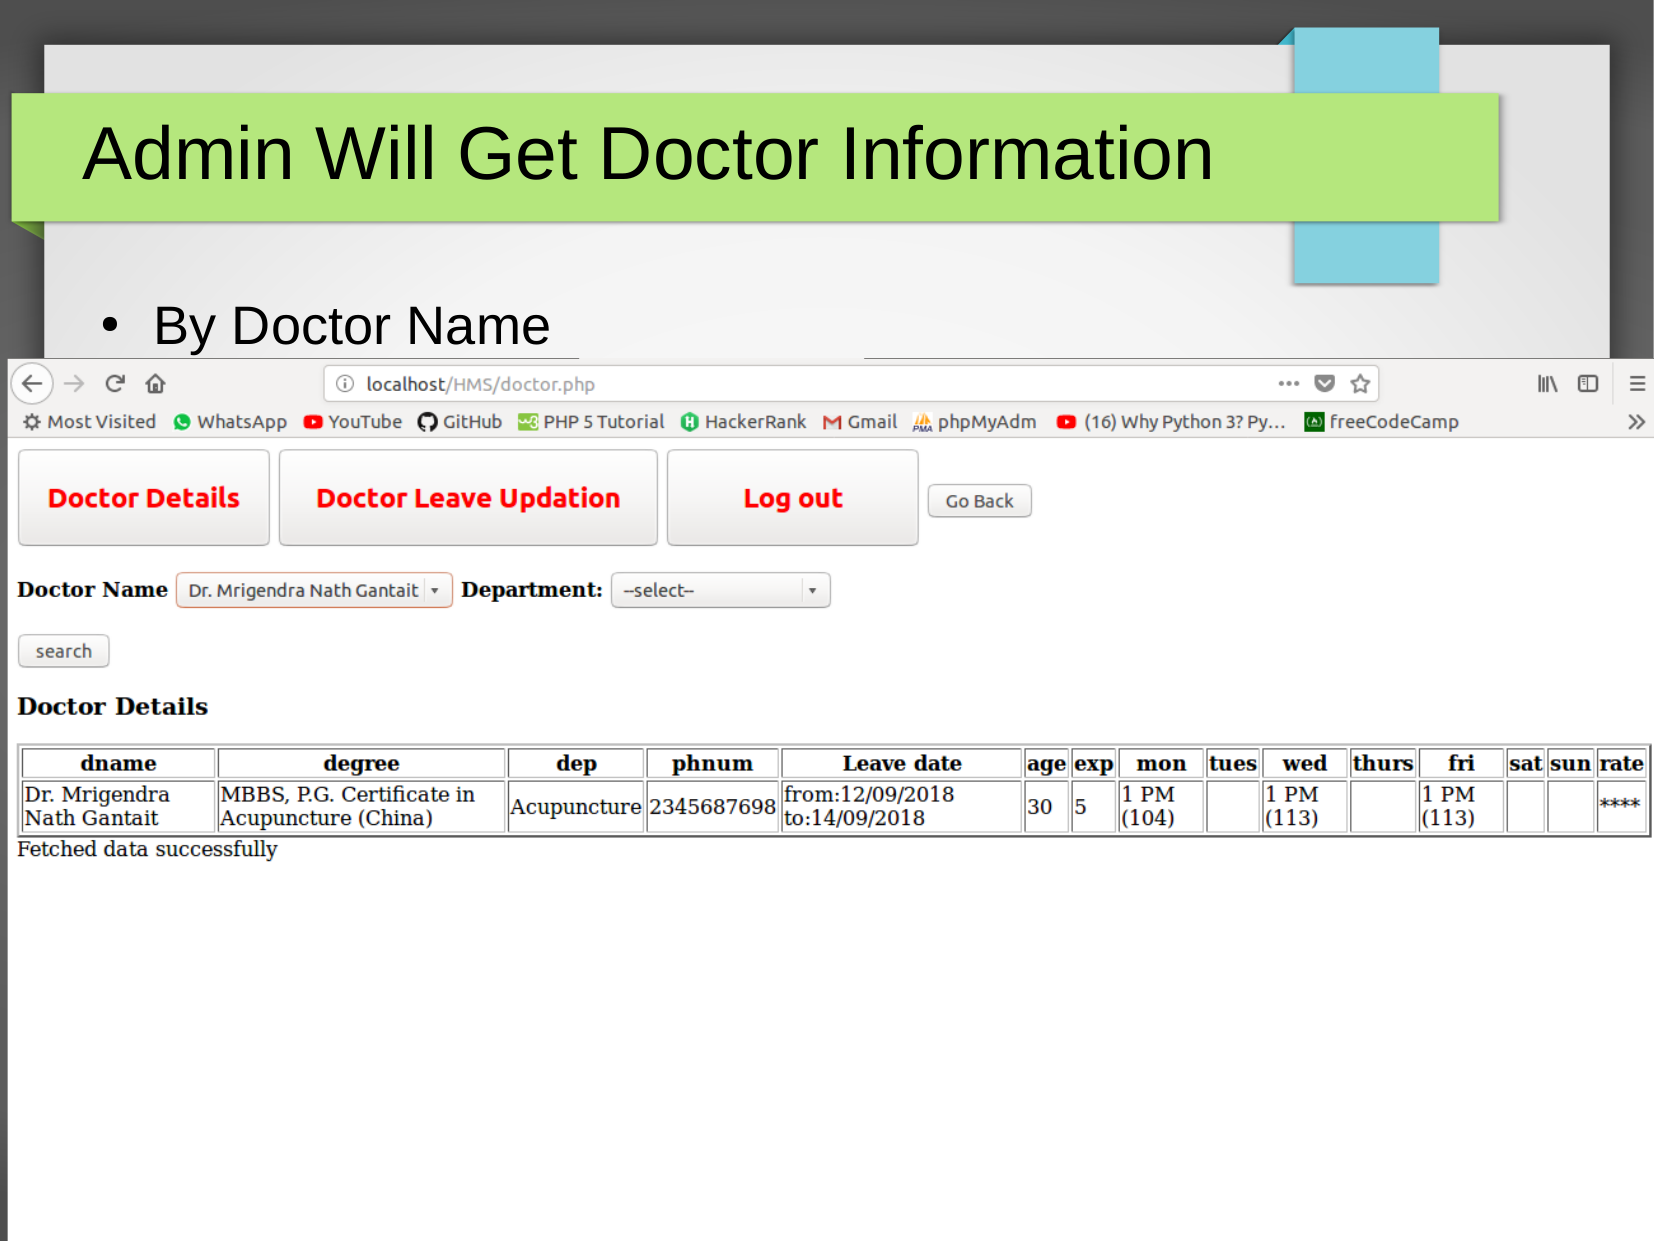

# Admin Will Get Doctor Information
By Doctor Name